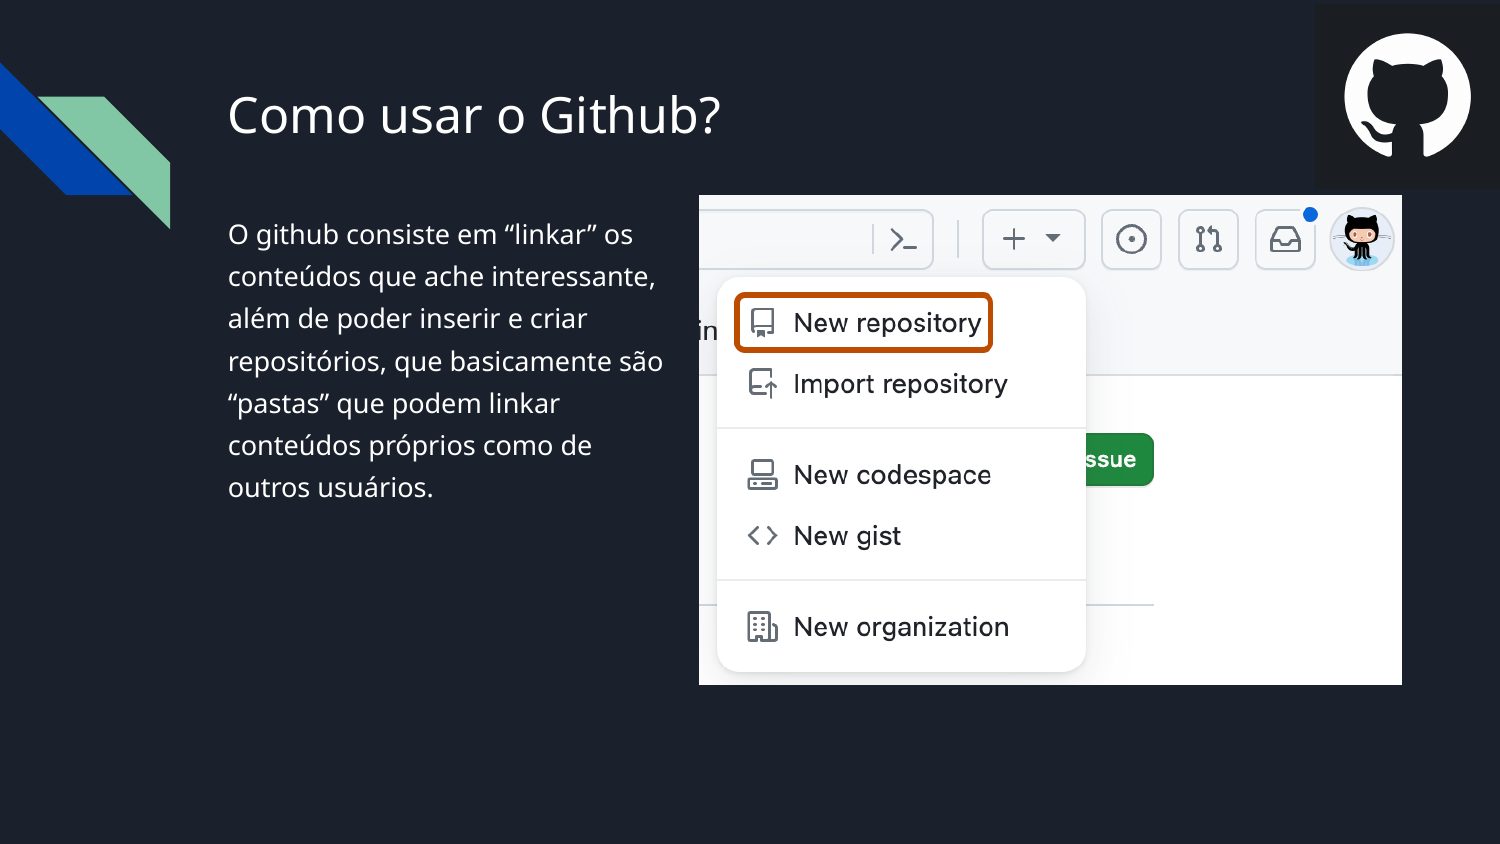

# Como usar o Github?
O github consiste em “linkar” os conteúdos que ache interessante, além de poder inserir e criar repositórios, que basicamente são “pastas” que podem linkar conteúdos próprios como de outros usuários.